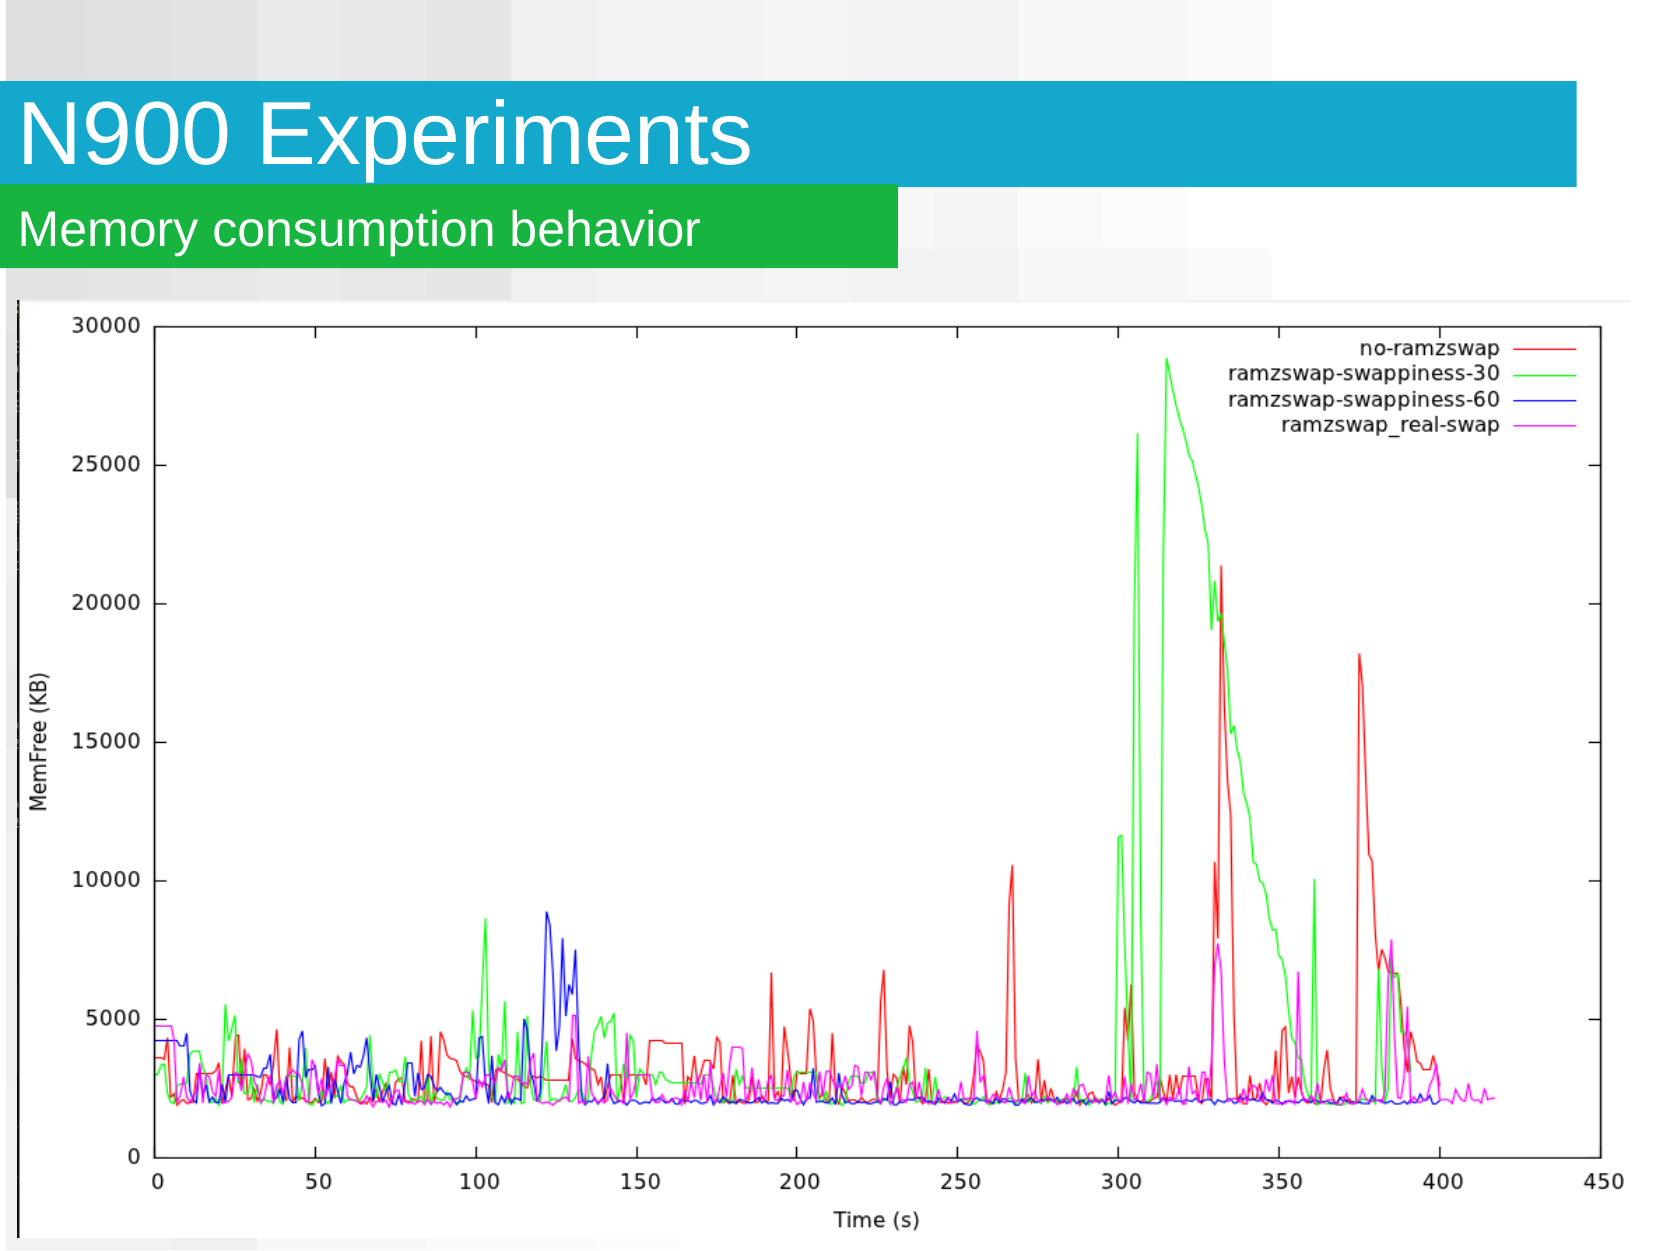

# N900 Experiments
Memory consumption behavior
MemFree